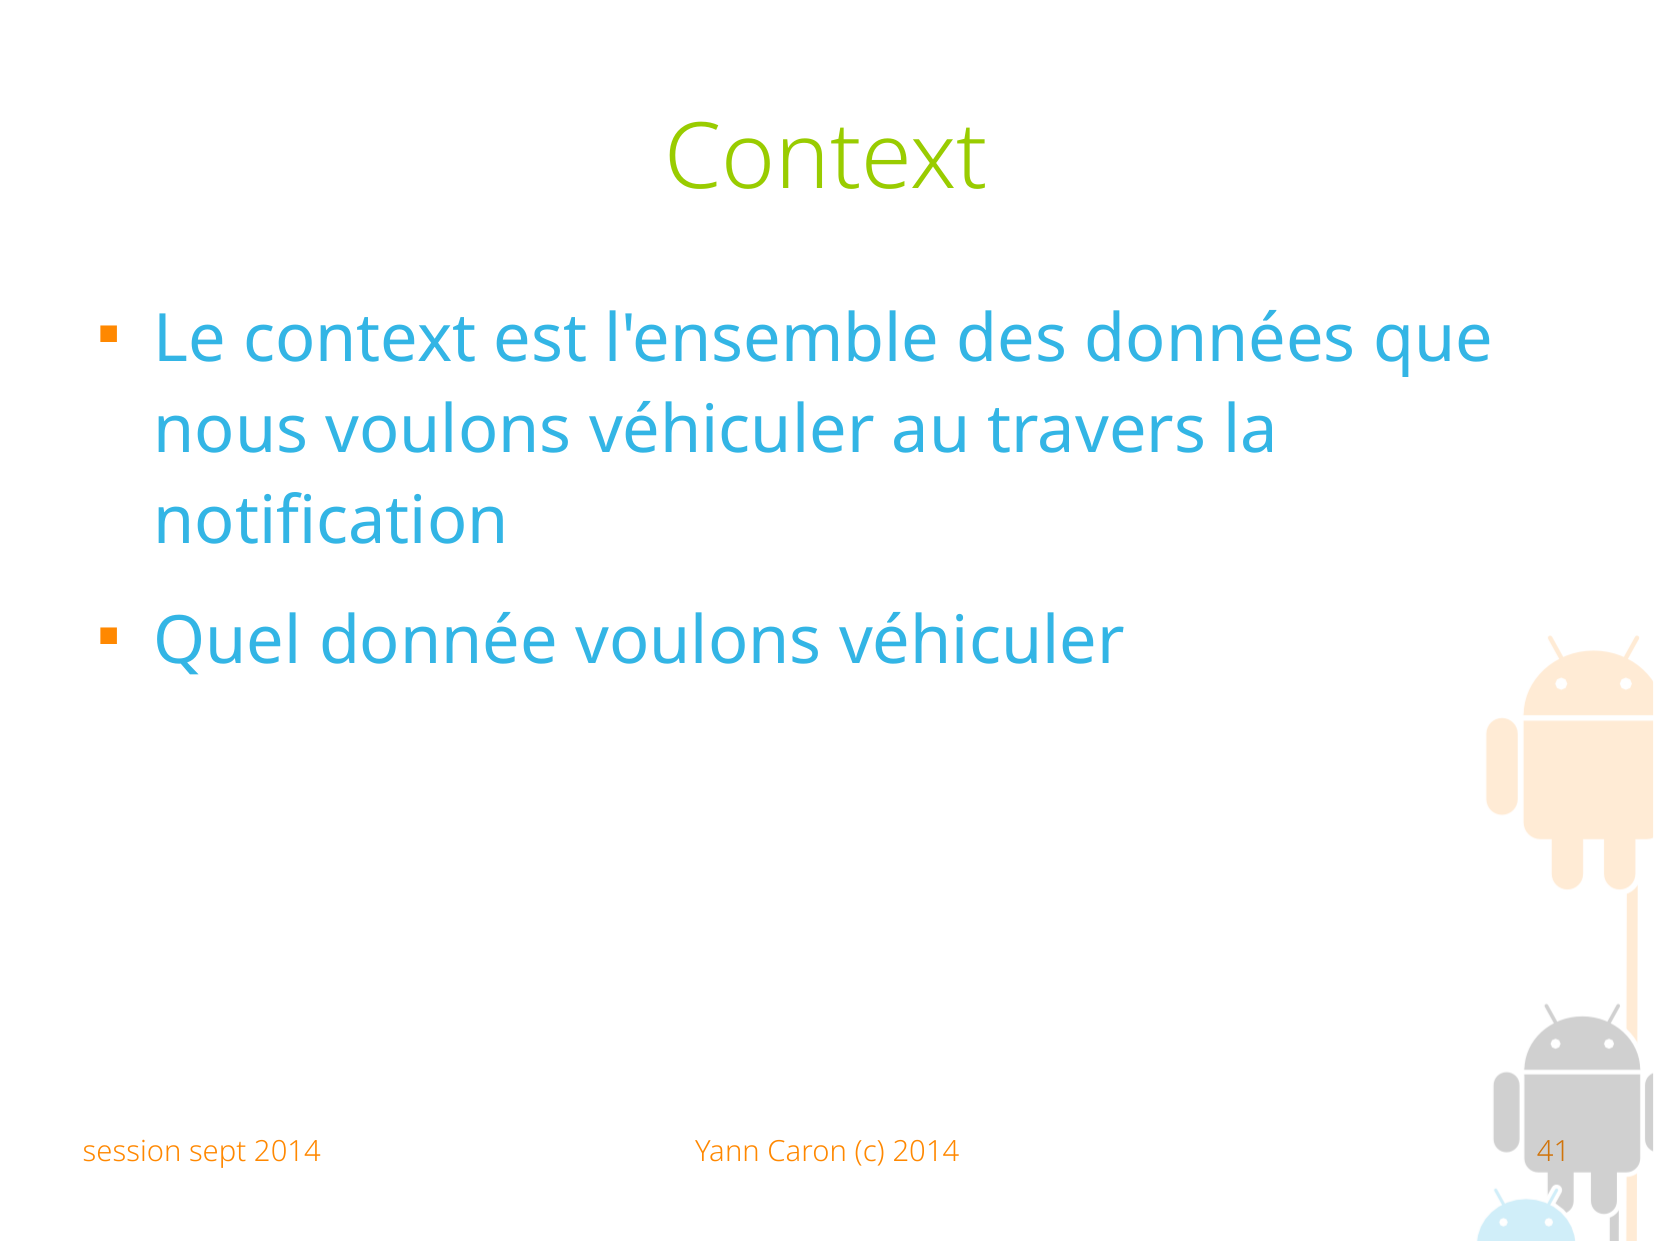

# Context
Le context est l'ensemble des données que nous voulons véhiculer au travers la notification
Quel donnée voulons véhiculer
session sept 2014
Yann Caron (c) 2014
41